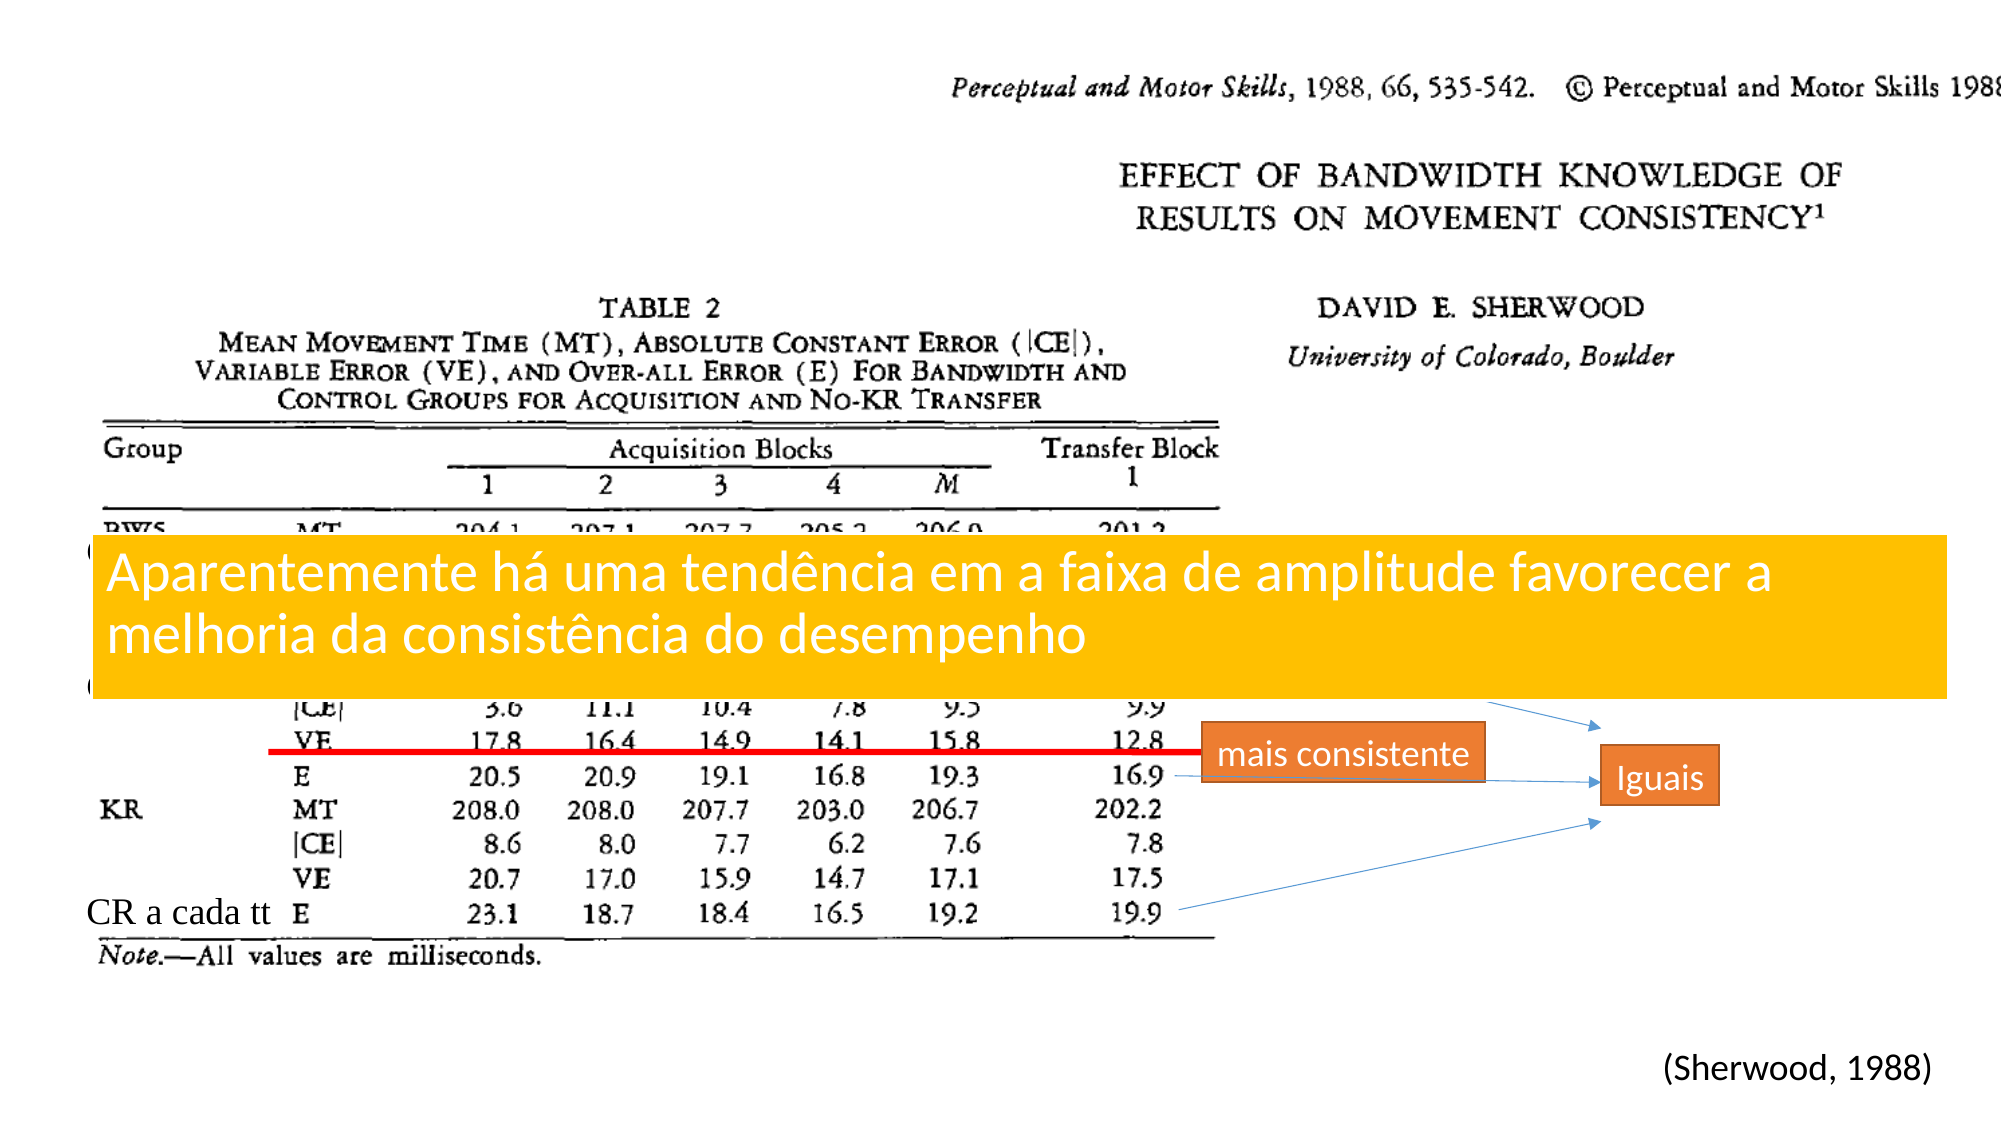

CR 5%
CR 10%
CR a cada tt
# Aparentemente há uma tendência em a faixa de amplitude favorecer a melhoria da consistência do desempenho
mais consistente
Iguais
(Sherwood, 1988)